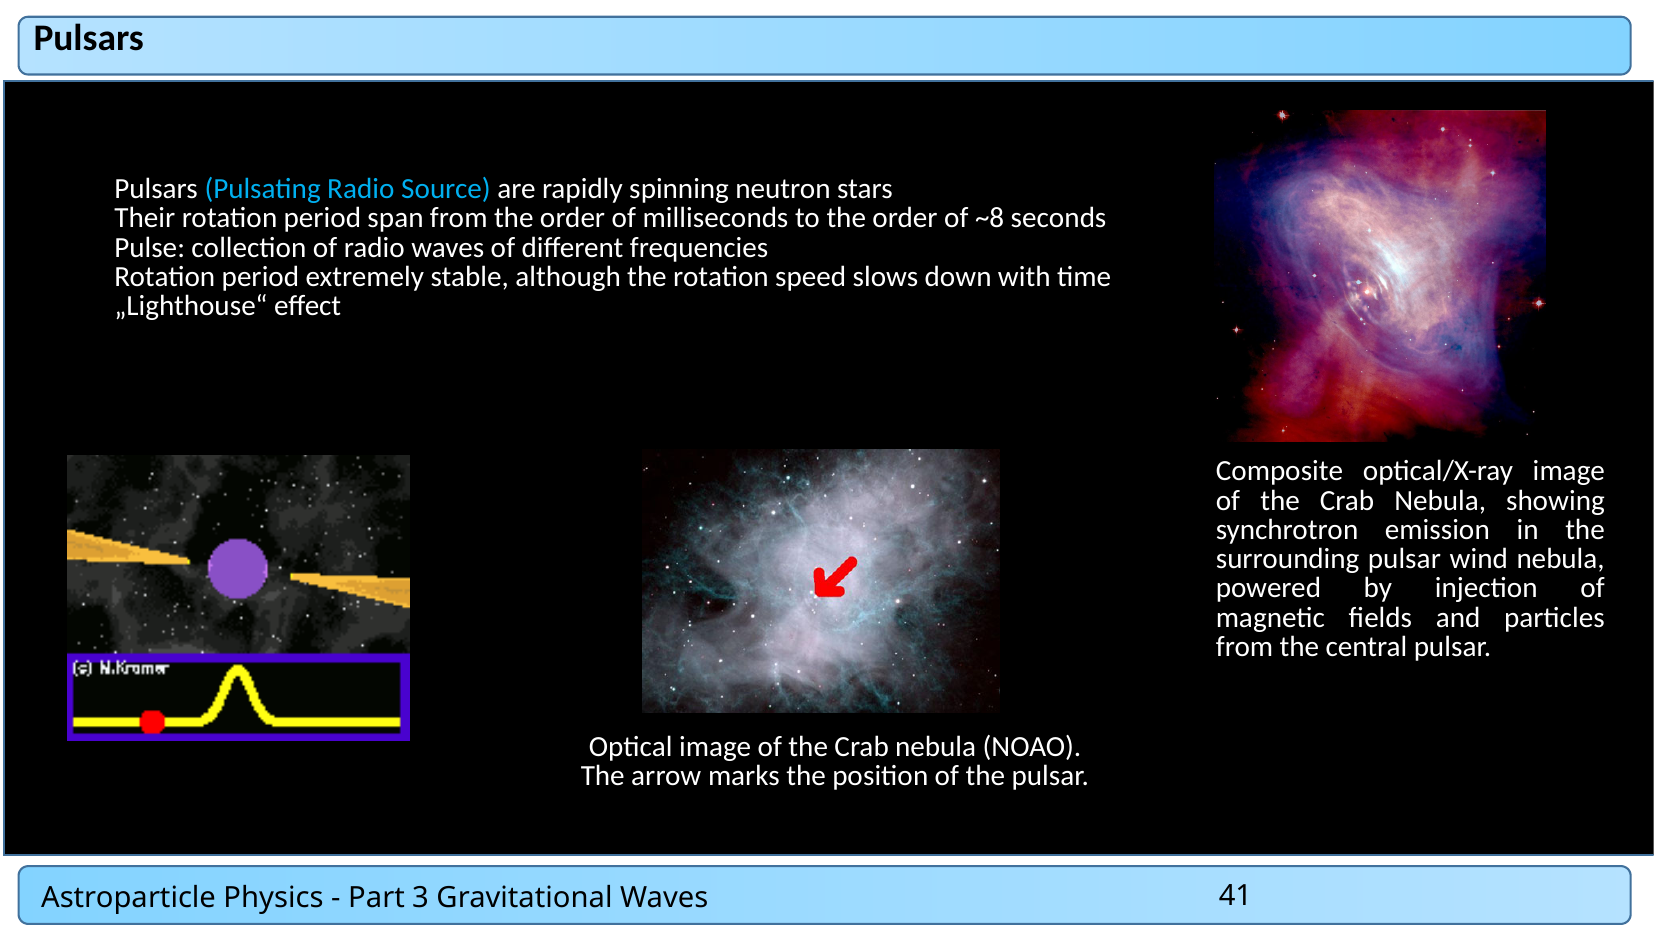

Pulsars
http://www.jb.man.ac.uk/distance/frontiers/pulsars/section1.html
Pulsars (Pulsating Radio Source) are rapidly spinning neutron stars
Their rotation period span from the order of milliseconds to the order of ~8 seconds
Pulse: collection of radio waves of different frequencies
Rotation period extremely stable, although the rotation speed slows down with time
„Lighthouse“ effect
Composite optical/X-ray image of the Crab Nebula, showing synchrotron emission in the surrounding pulsar wind nebula, powered by injection of magnetic fields and particles from the central pulsar.
Optical image of the Crab nebula (NOAO).
The arrow marks the position of the pulsar.
Astroparticle Physics - Part 3 Gravitational Waves